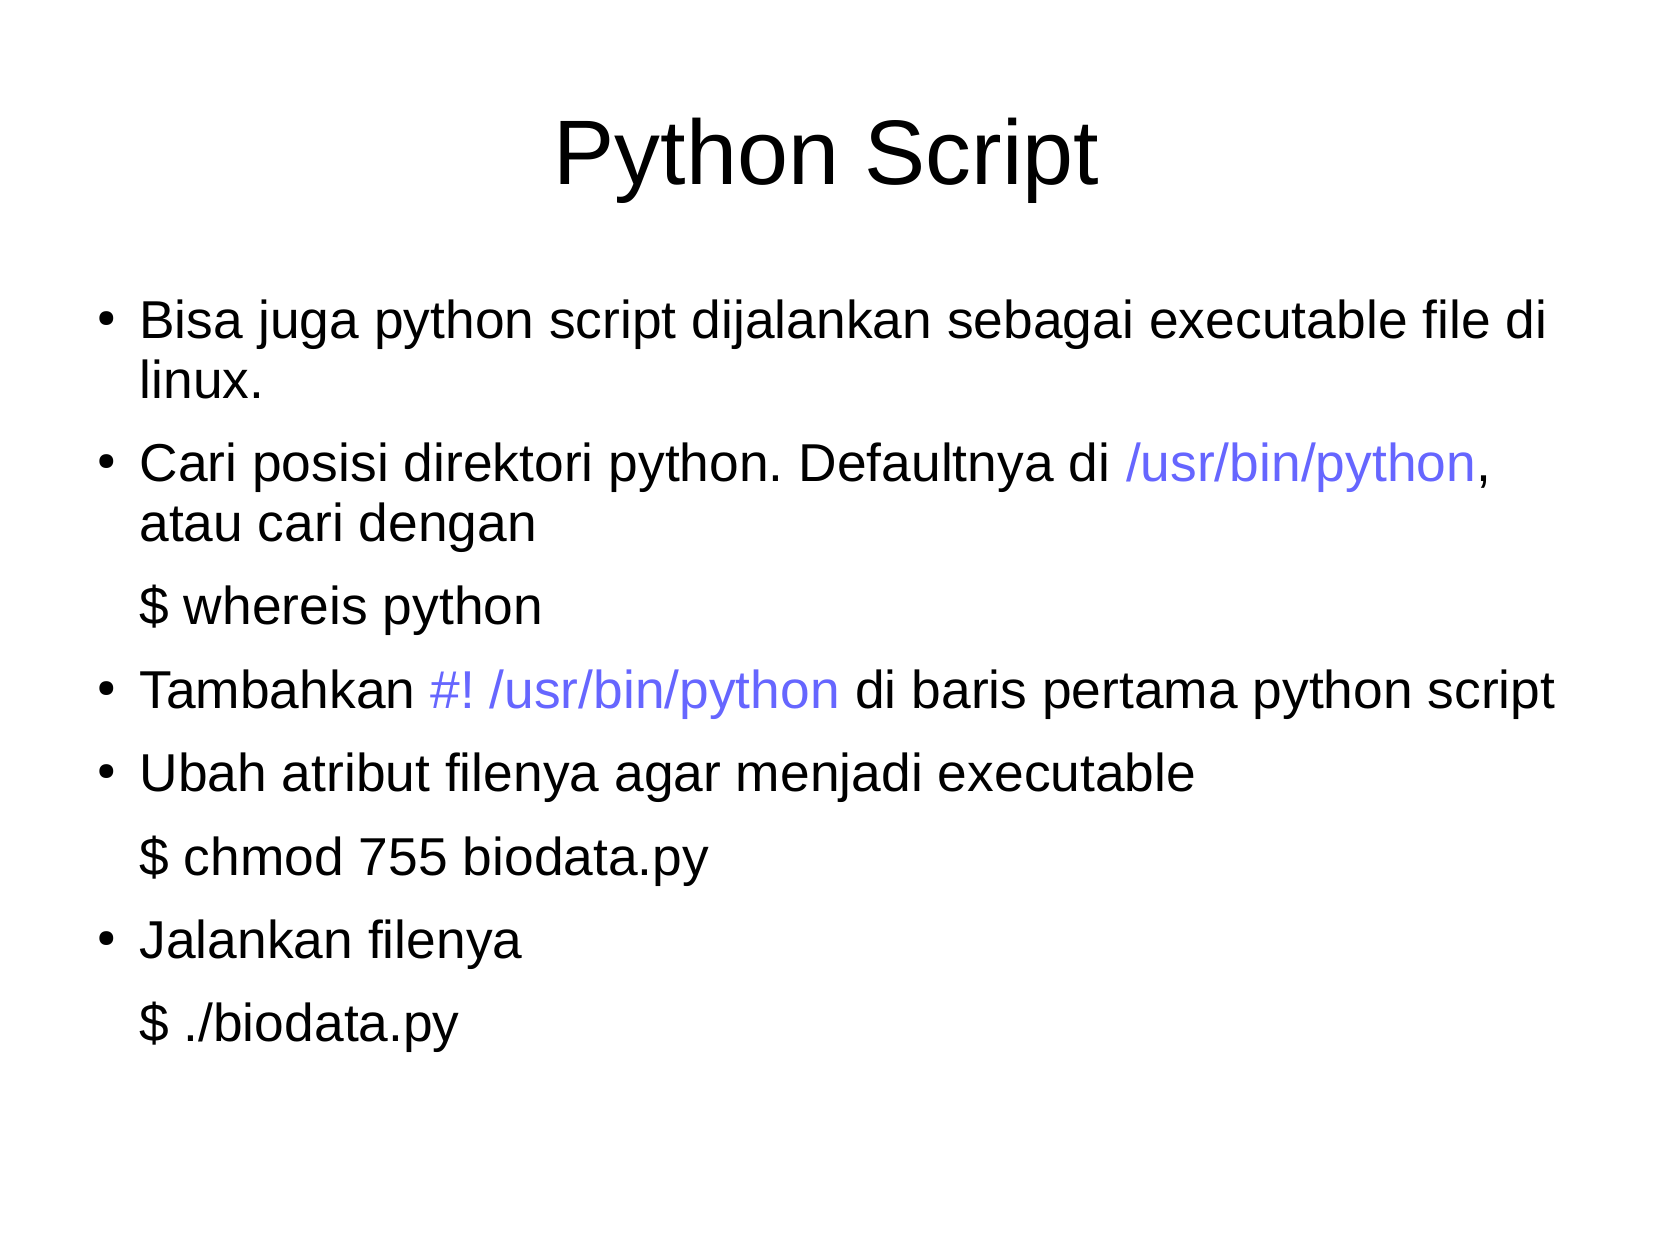

# Python Script
Bisa juga python script dijalankan sebagai executable file di linux.
Cari posisi direktori python. Defaultnya di /usr/bin/python, atau cari dengan
$ whereis python
Tambahkan #! /usr/bin/python di baris pertama python script
Ubah atribut filenya agar menjadi executable
$ chmod 755 biodata.py
Jalankan filenya
$ ./biodata.py